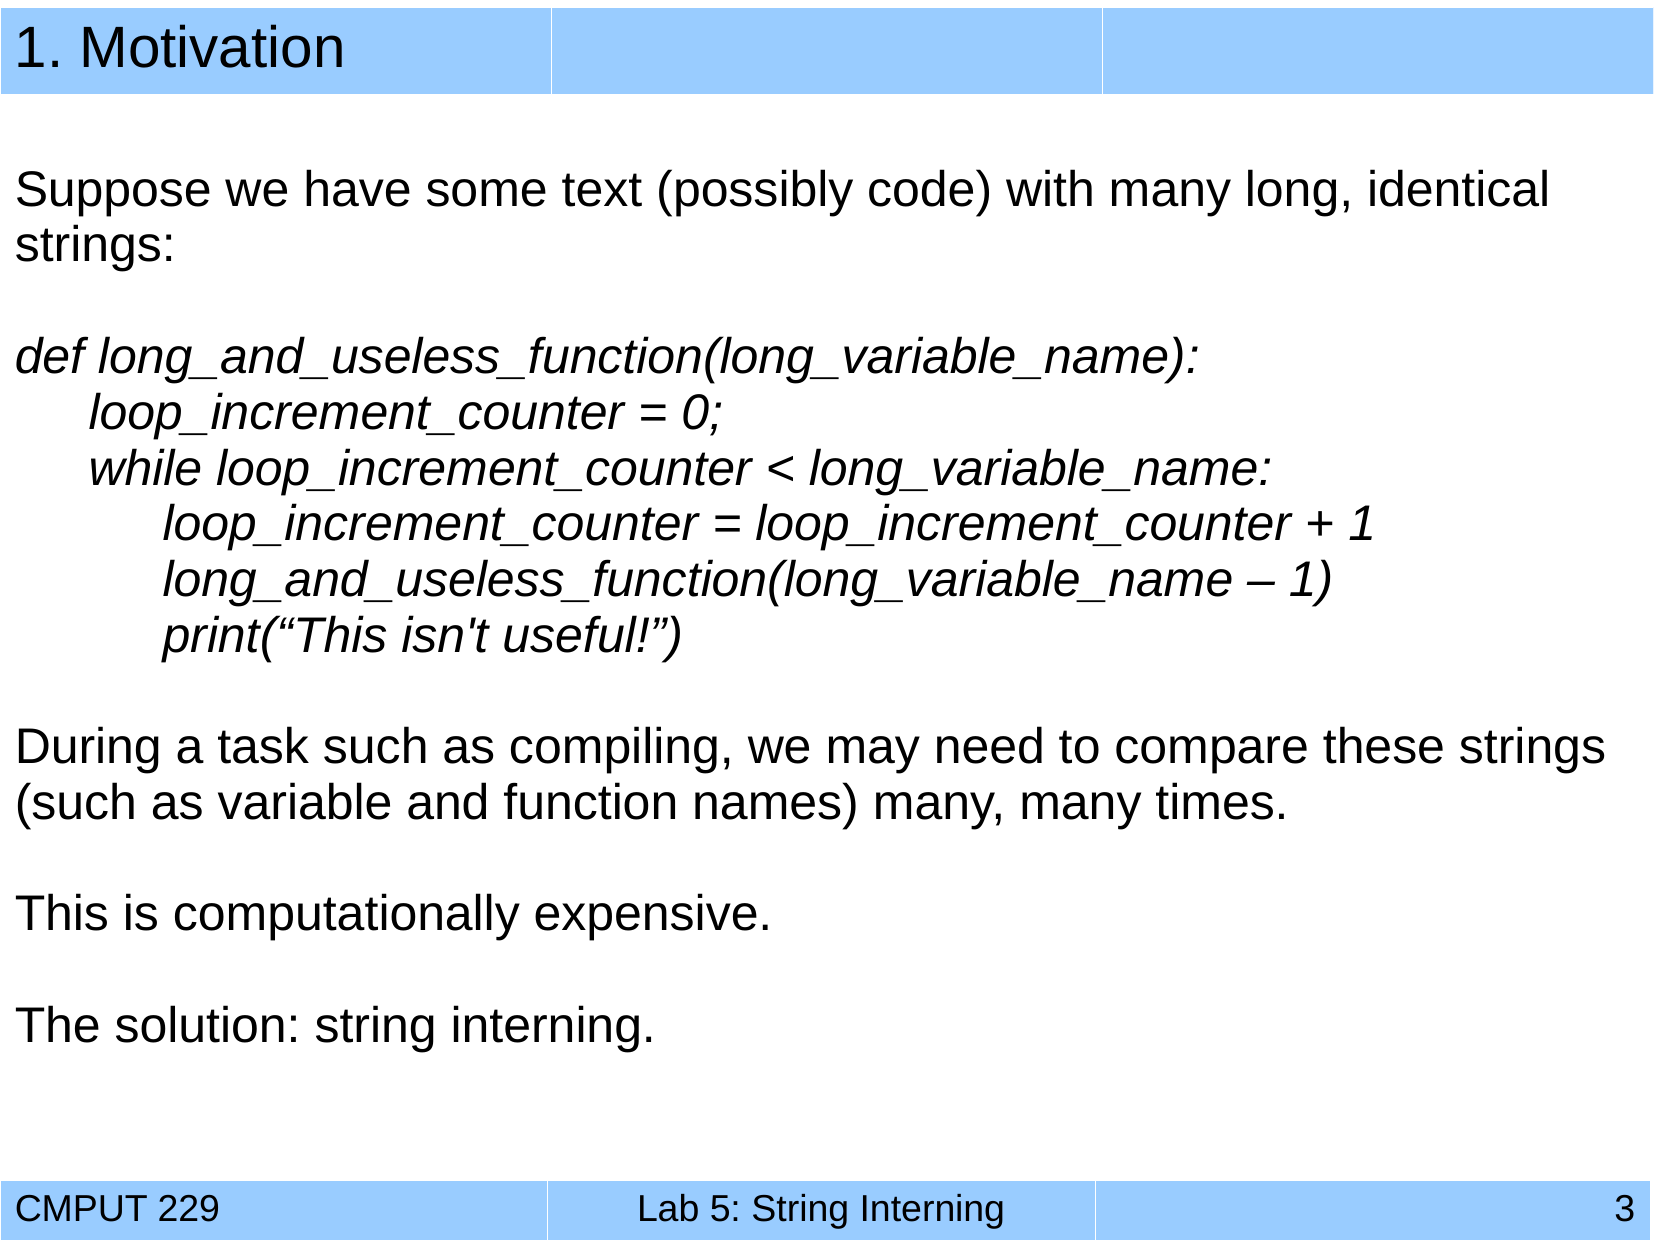

| 1. Motivation | | |
| --- | --- | --- |
Suppose we have some text (possibly code) with many long, identical strings:
def long_and_useless_function(long_variable_name):
	loop_increment_counter = 0;
	while loop_increment_counter < long_variable_name:
		loop_increment_counter = loop_increment_counter + 1
		long_and_useless_function(long_variable_name – 1)
		print(“This isn't useful!”)
During a task such as compiling, we may need to compare these strings (such as variable and function names) many, many times.
This is computationally expensive.
The solution: string interning.
| CMPUT 229 | Lab 5: String Interning | |
| --- | --- | --- |